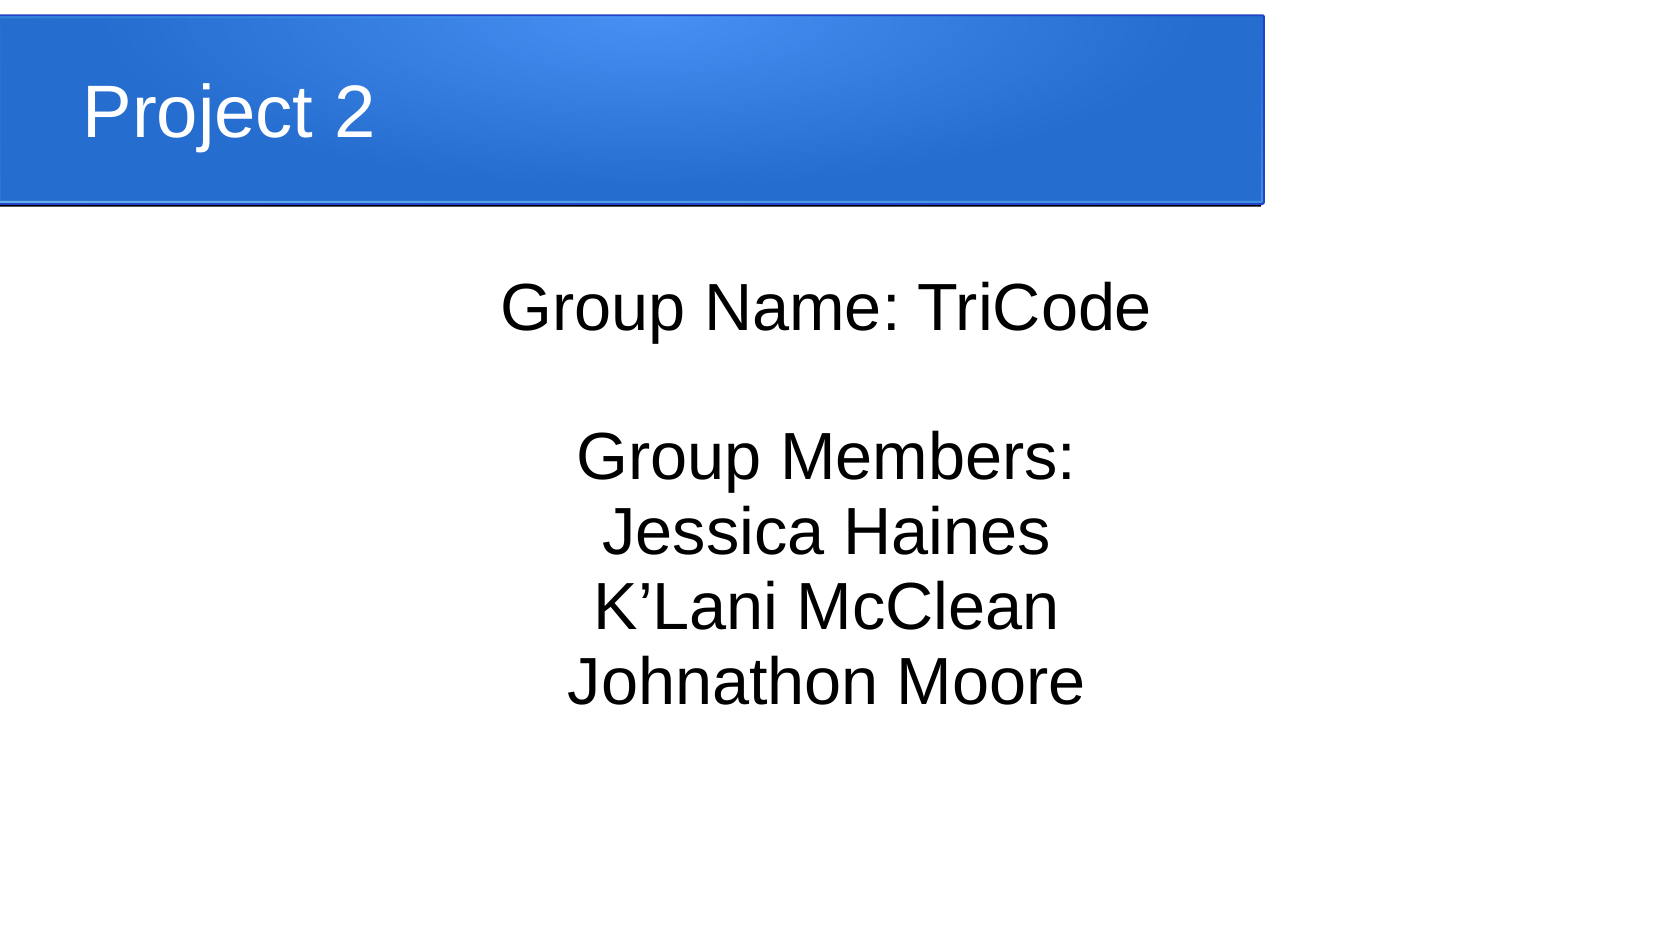

# Project 2
Group Name: TriCode
Group Members:
Jessica Haines
K’Lani McClean
Johnathon Moore